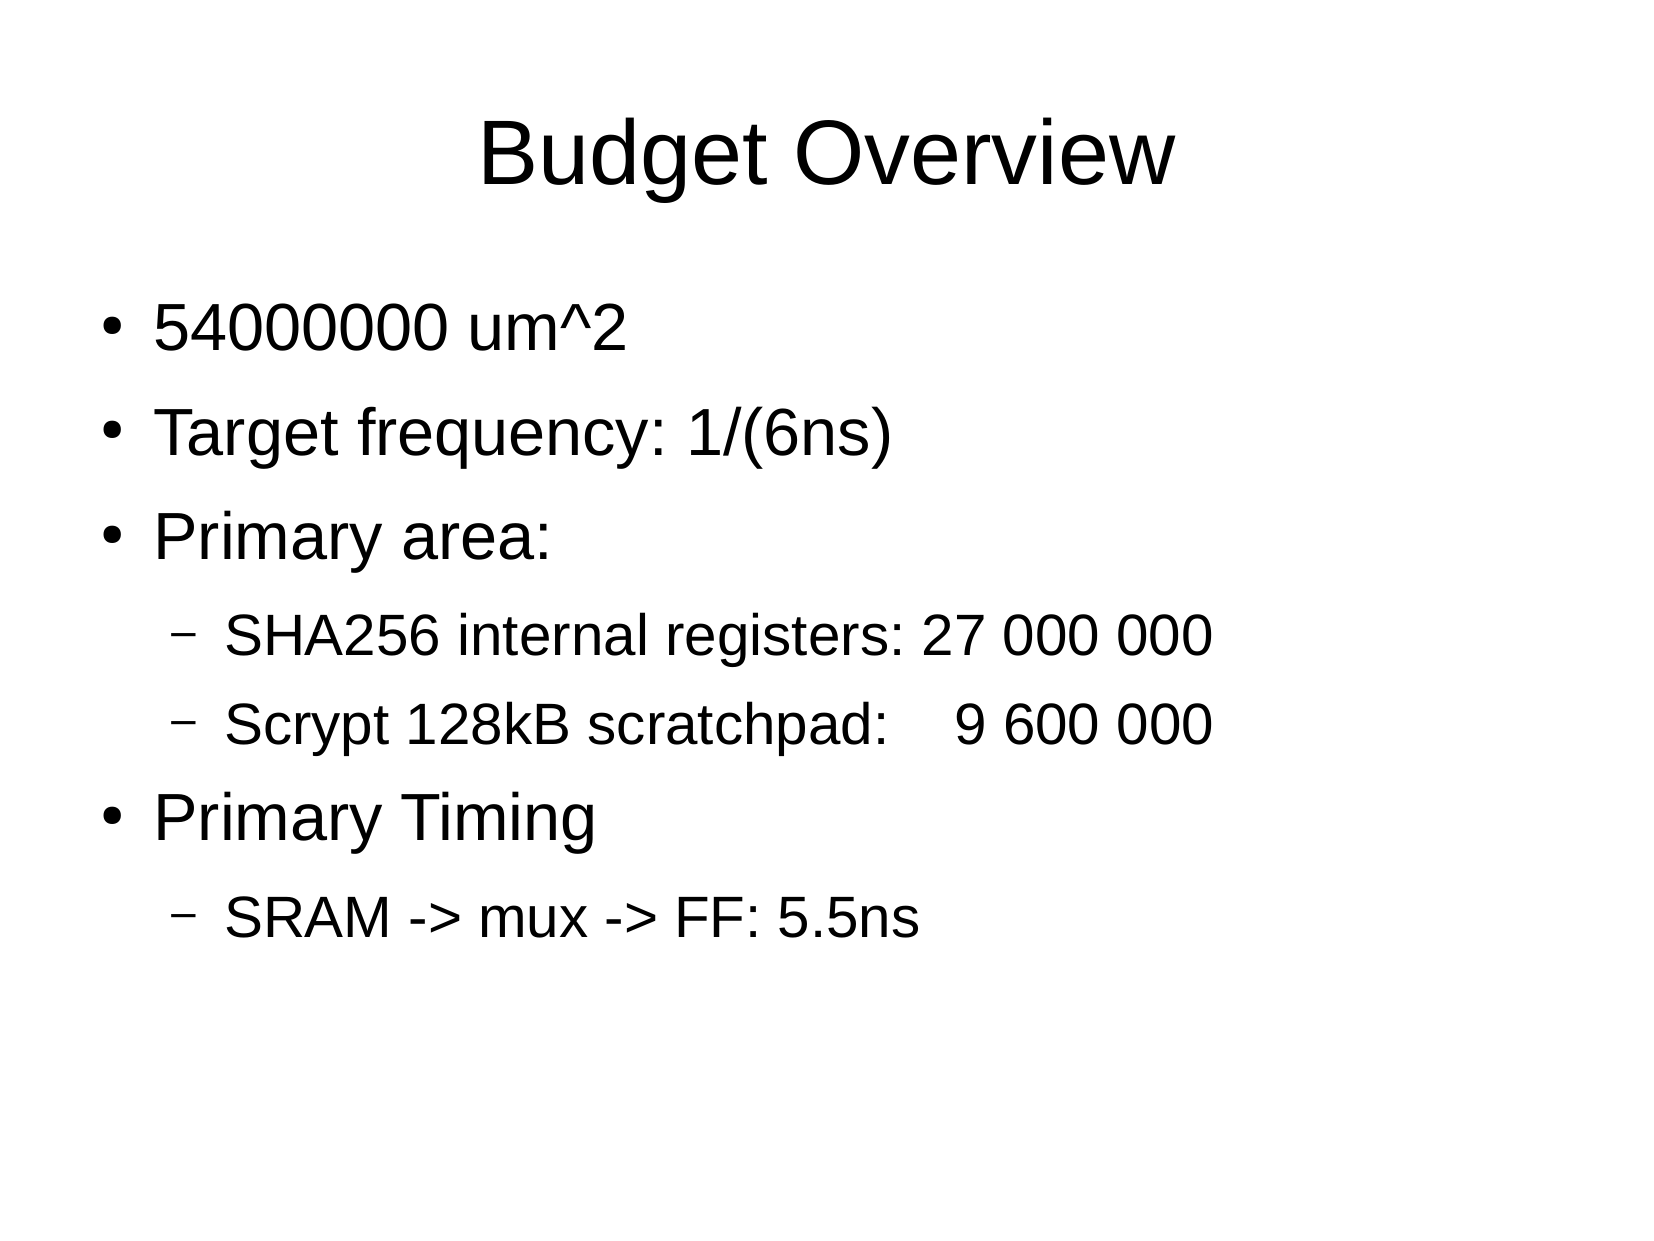

# Budget Overview
54000000 um^2
Target frequency: 1/(6ns)
Primary area:
SHA256 internal registers: 27 000 000
Scrypt 128kB scratchpad: 9 600 000
Primary Timing
SRAM -> mux -> FF: 5.5ns